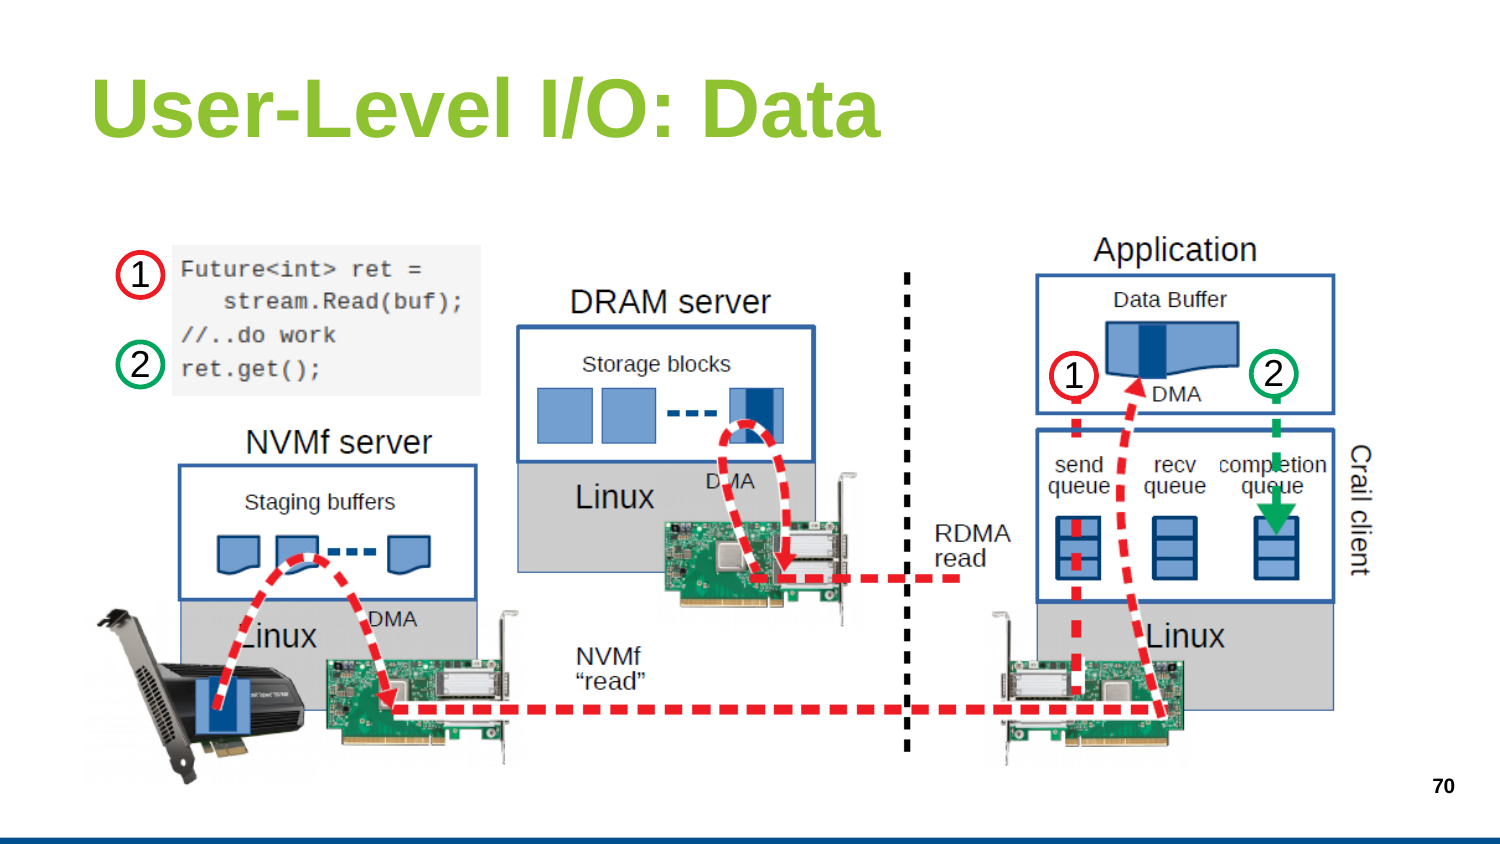

#
User-Level I/O: Data
1
2
2
1
70